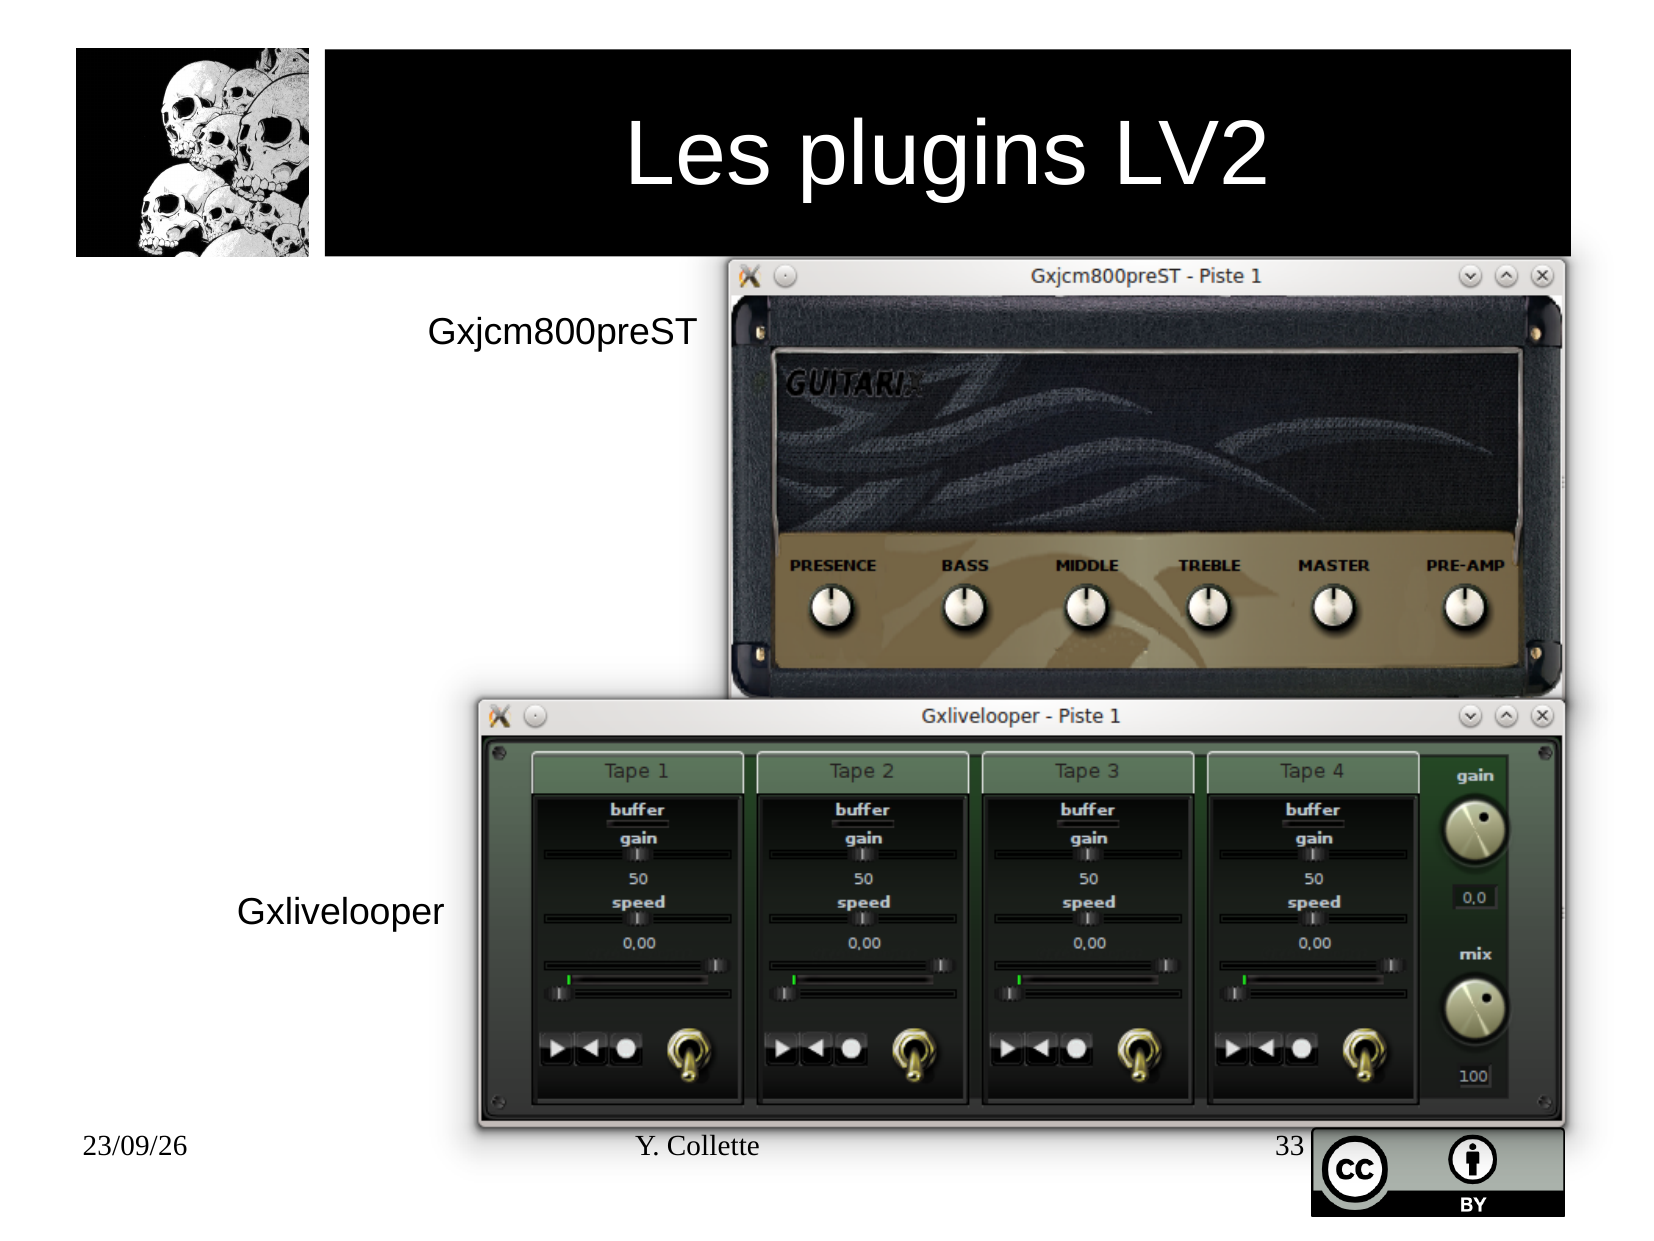

# Les plugins LV2
Gxjcm800preST
Gxlivelooper
Y. Collette
33